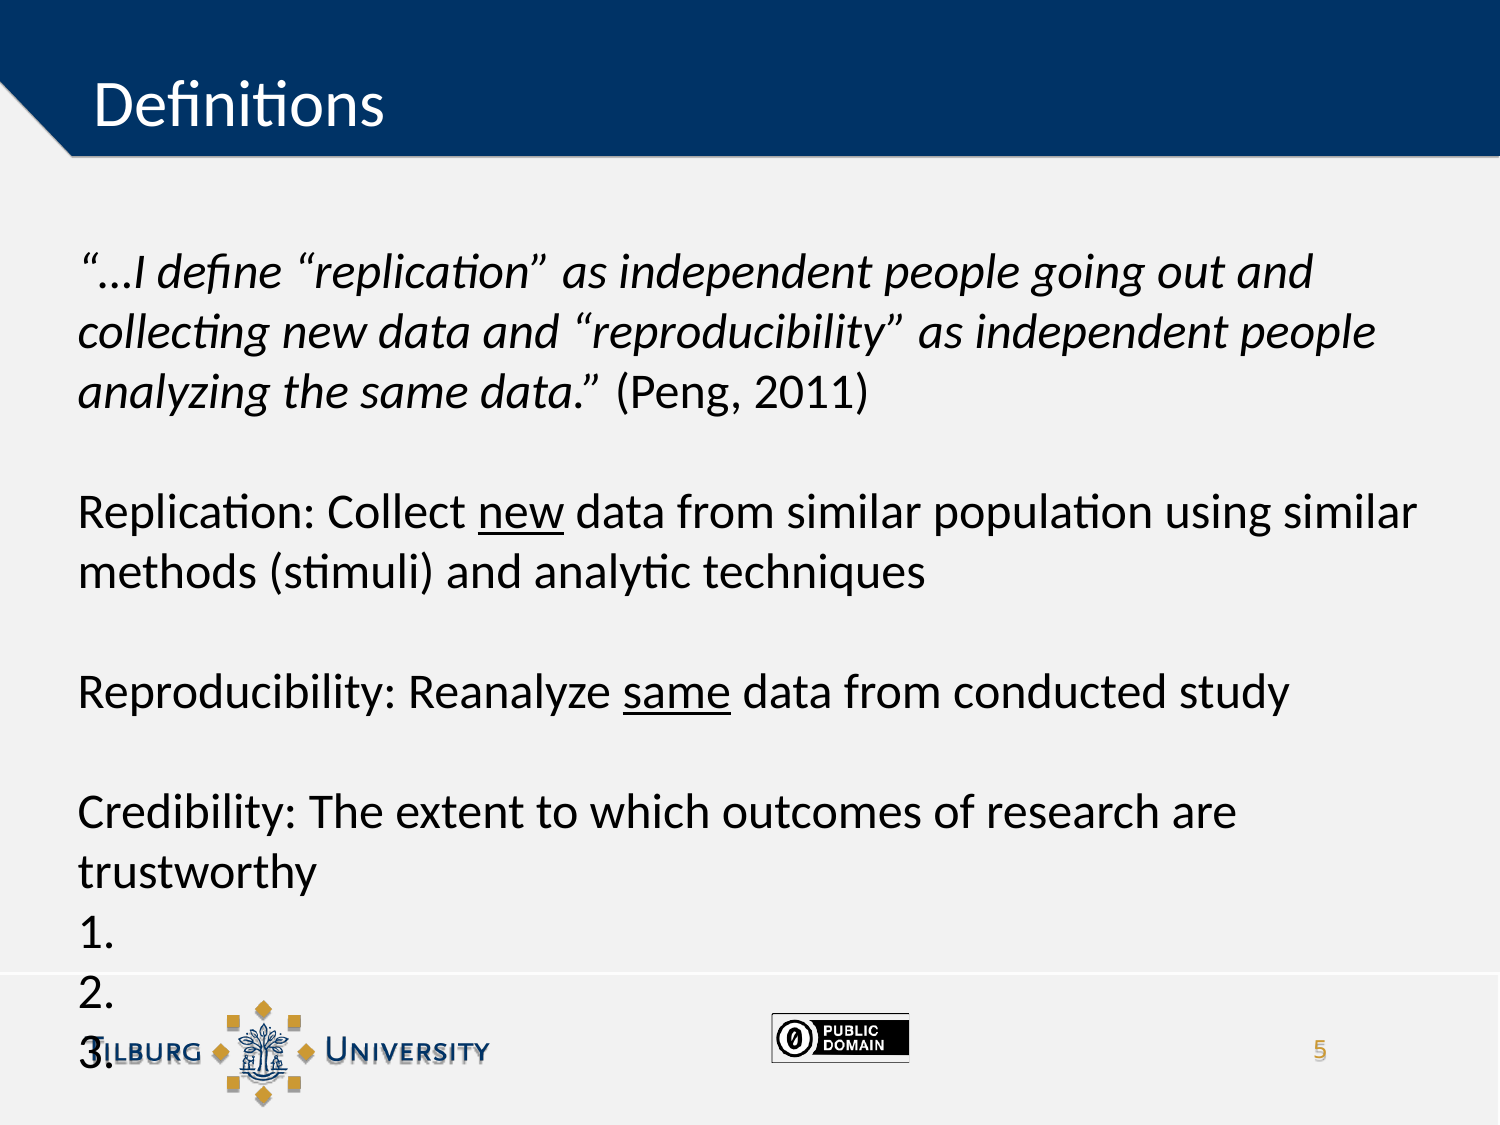

Definitions
“…I define “replication” as independent people going out and collecting new data and “reproducibility” as independent people analyzing the same data.” (Peng, 2011)
Replication: Collect new data from similar population using similar methods (stimuli) and analytic techniques
Reproducibility: Reanalyze same data from conducted study
Credibility: The extent to which outcomes of research are trustworthy
1